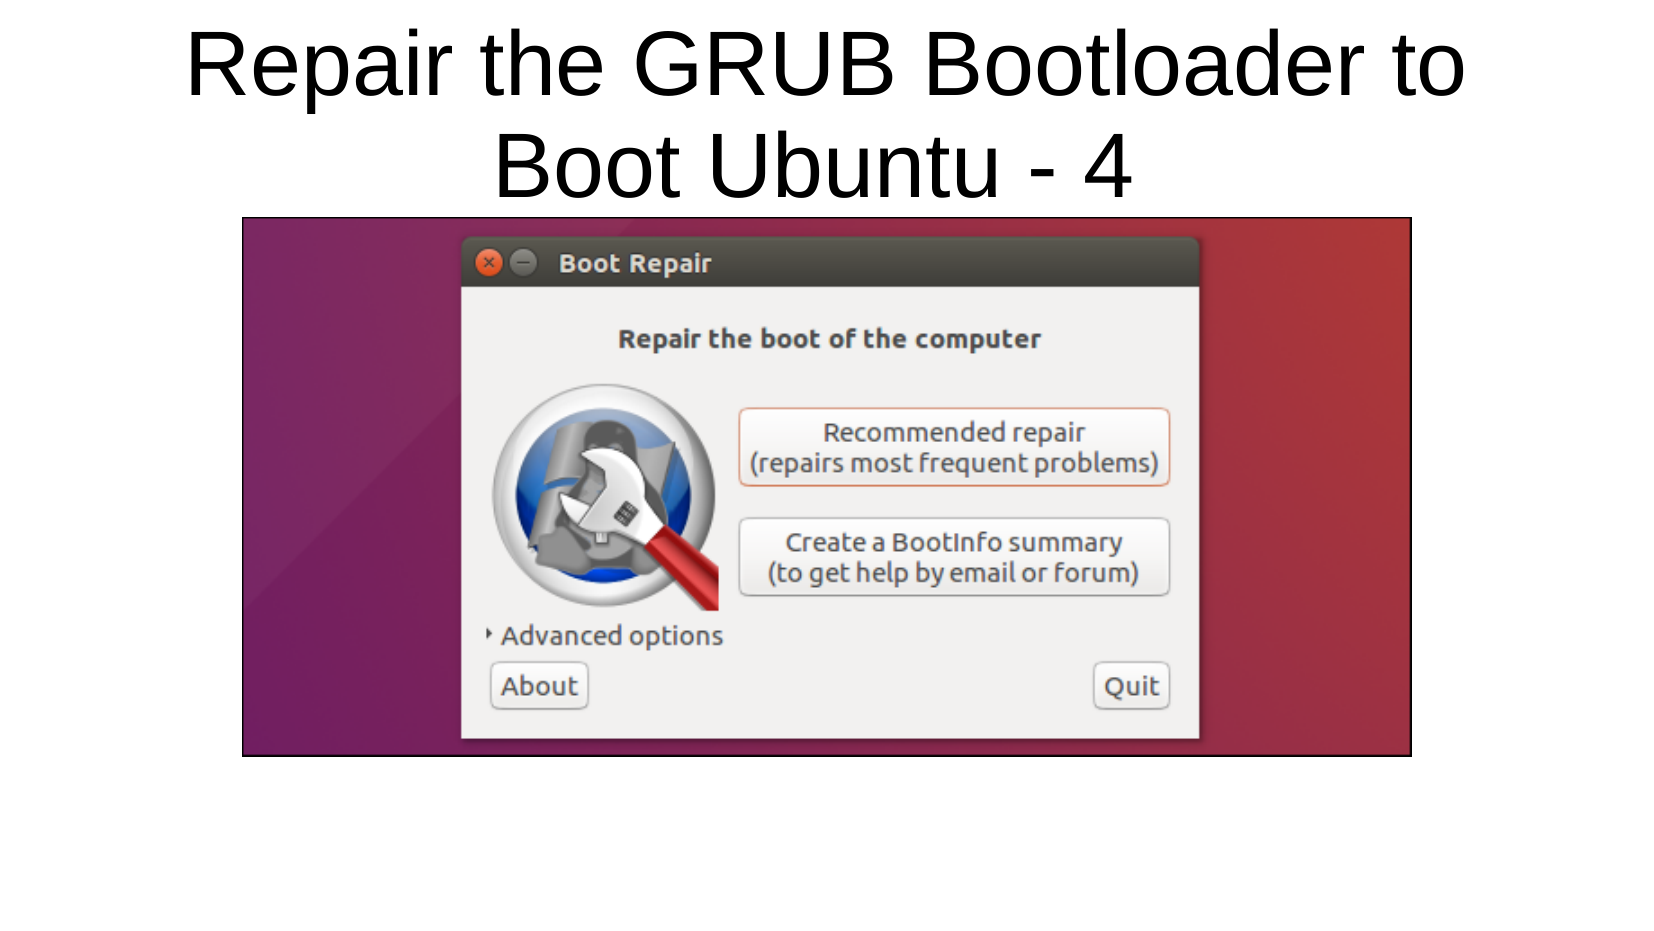

# Repair the GRUB Bootloader to Boot Ubuntu - 4